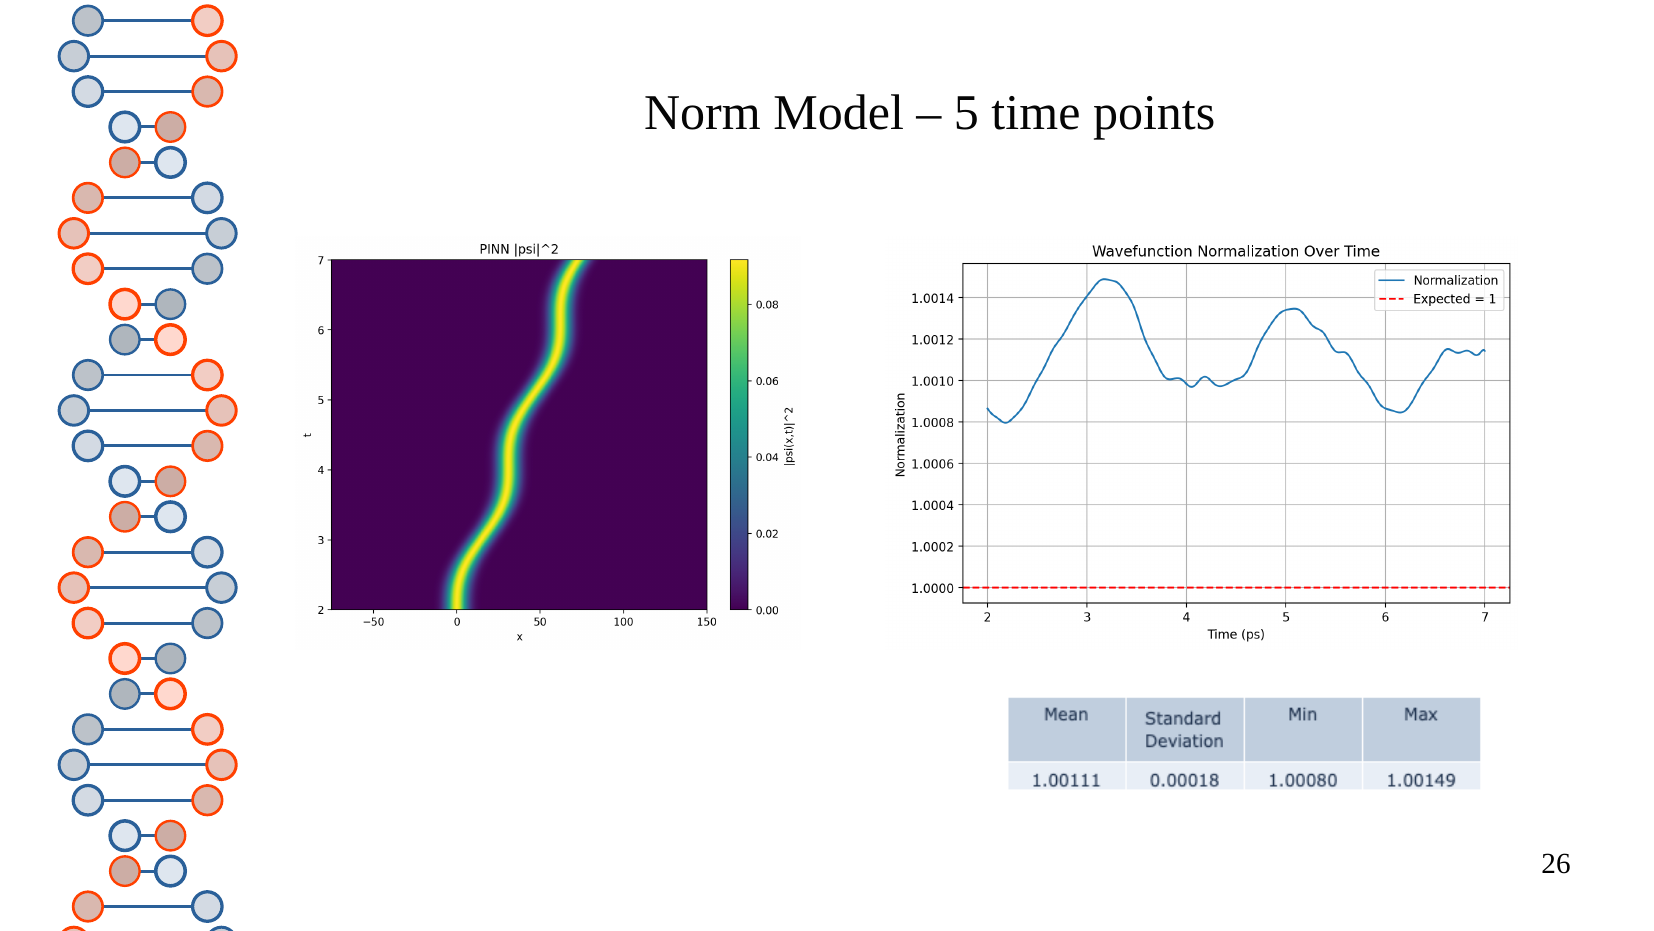

# Norm Model – 5 time points
26